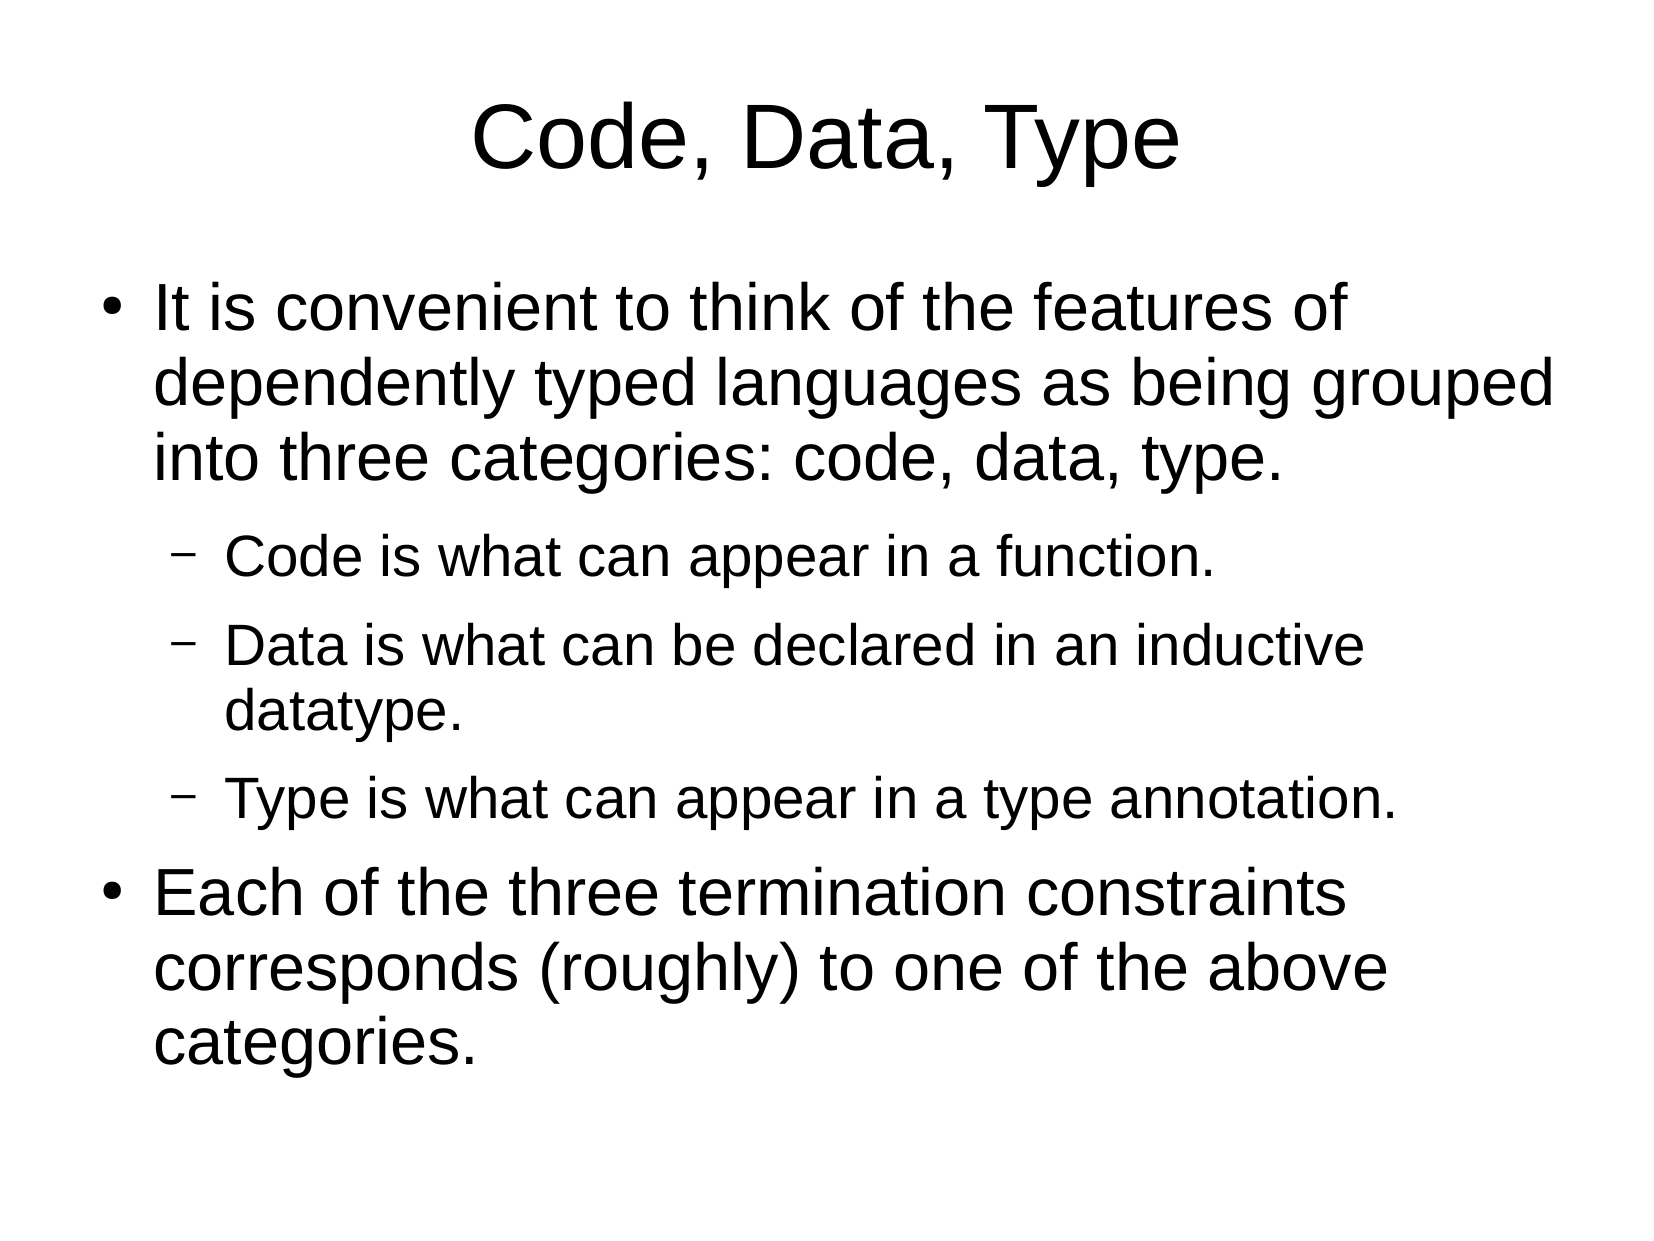

# Code, Data, Type
It is convenient to think of the features of dependently typed languages as being grouped into three categories: code, data, type.
Code is what can appear in a function.
Data is what can be declared in an inductive datatype.
Type is what can appear in a type annotation.
Each of the three termination constraints corresponds (roughly) to one of the above categories.